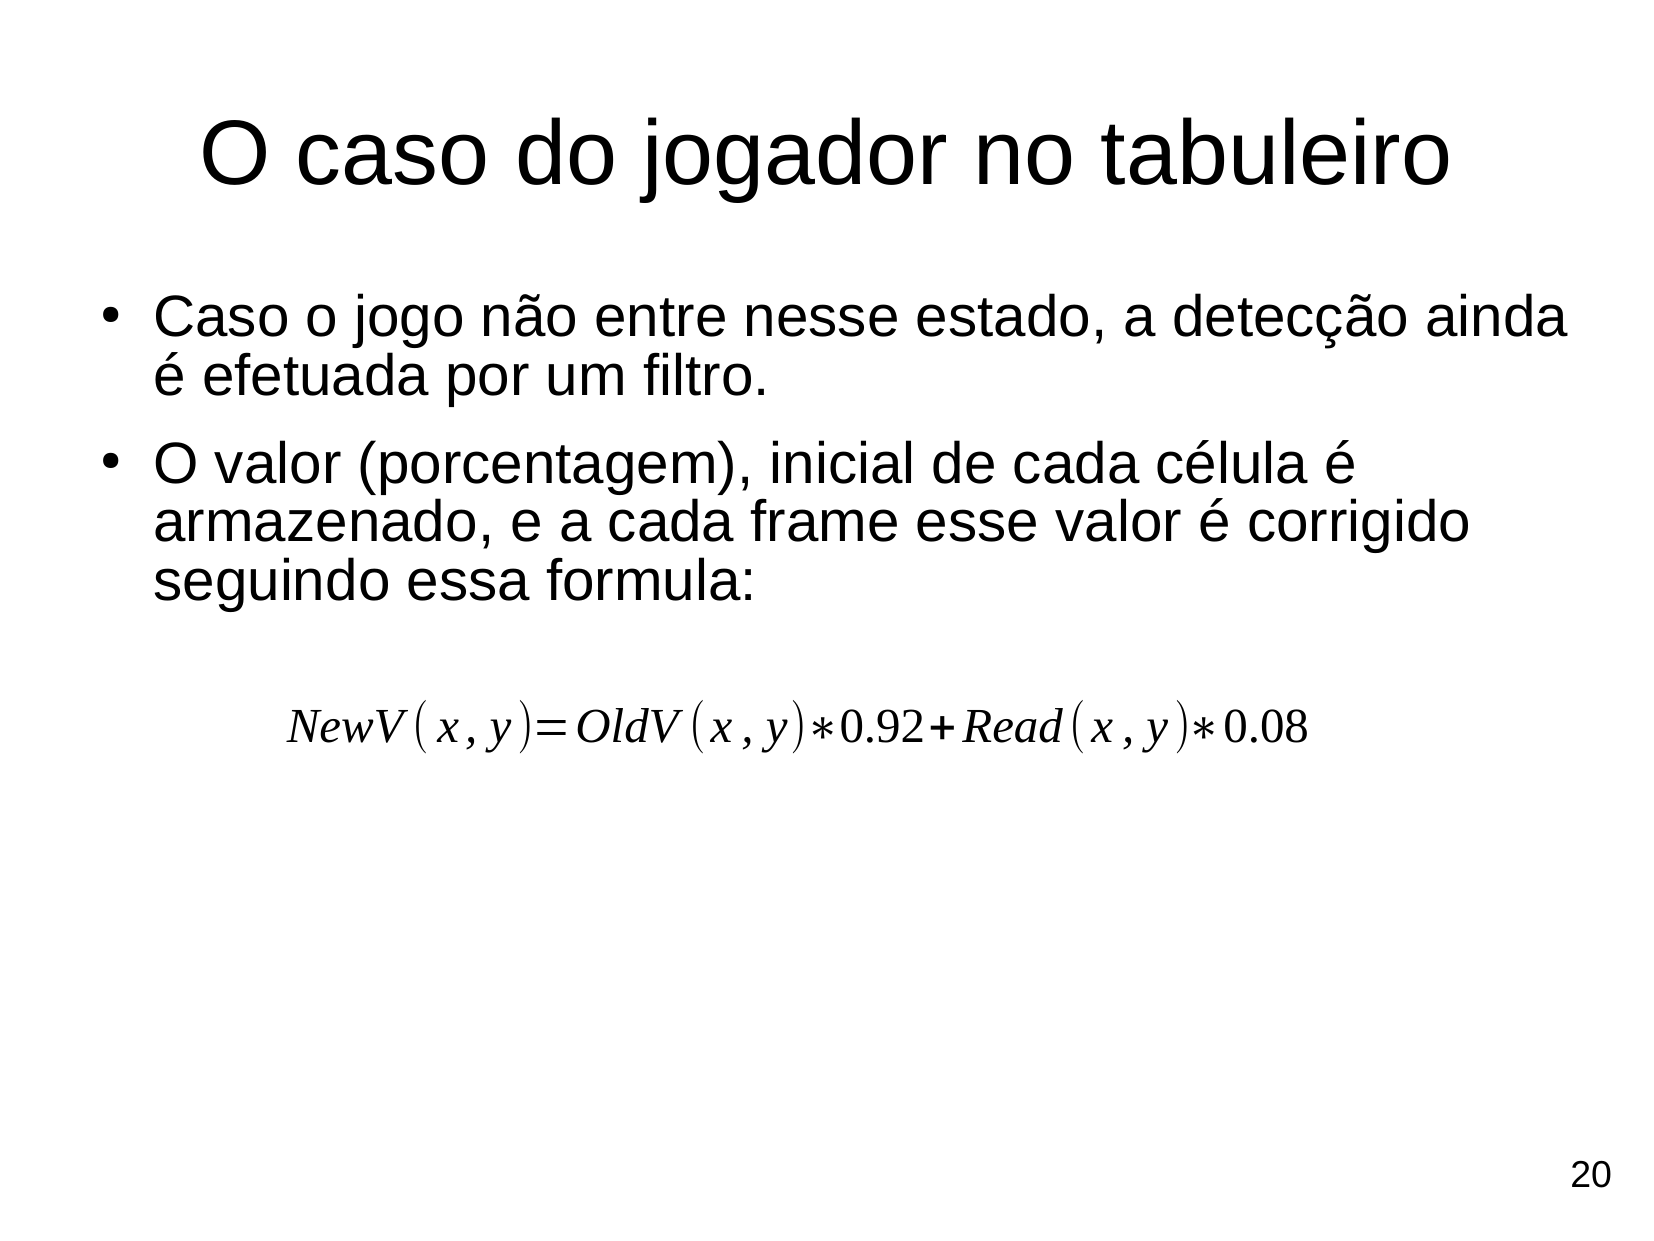

O caso do jogador no tabuleiro
# Caso o jogo não entre nesse estado, a detecção ainda é efetuada por um filtro.
O valor (porcentagem), inicial de cada célula é armazenado, e a cada frame esse valor é corrigido seguindo essa formula: